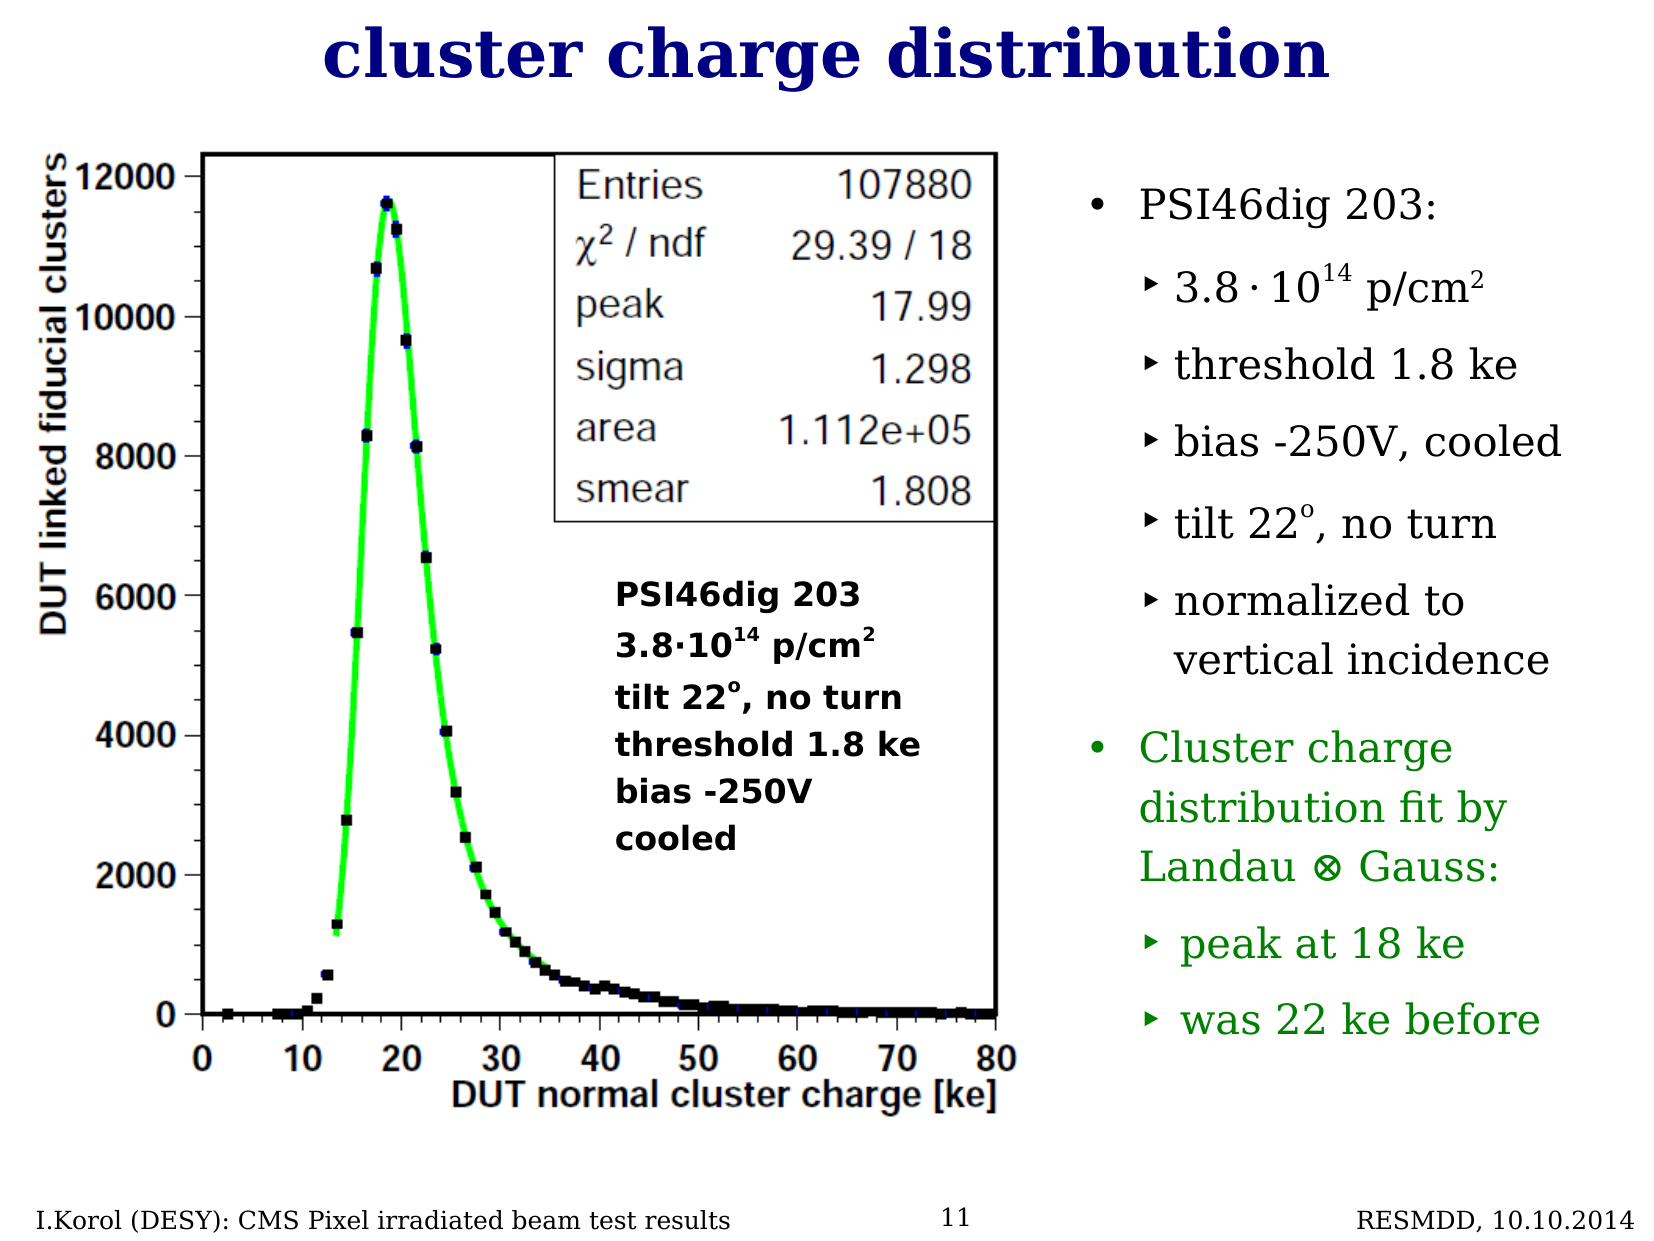

# cluster charge distribution
PSI46dig 203:
3.8 · 1014 p/cm2
threshold 1.8 ke
bias -250V, cooled
tilt 22o, no turn
normalized to vertical incidence
Cluster charge distribution fit by Landau ⊗ Gauss:
peak at 18 ke
was 22 ke before
PSI46dig 203
3.8·1014 p/cm2
tilt 22o, no turn
threshold 1.8 ke
bias -250V
cooled